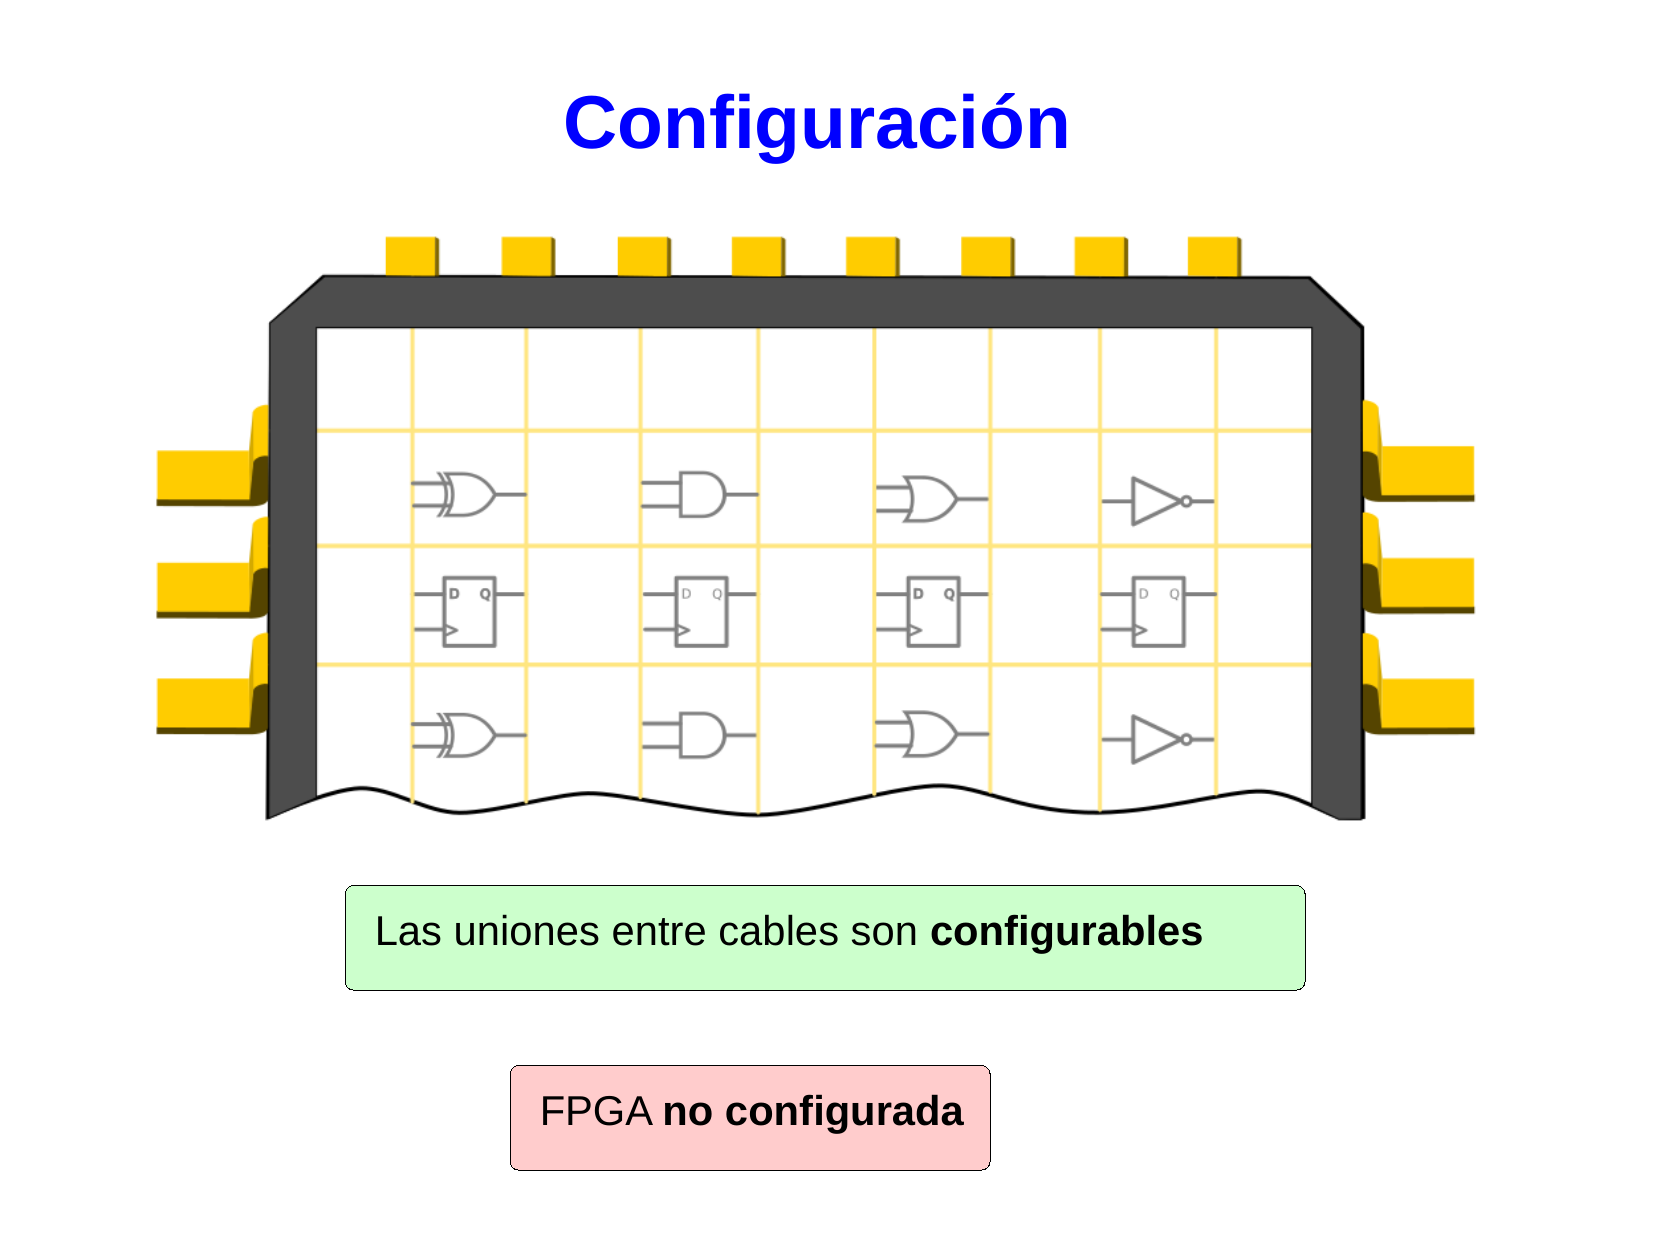

Configuración
Las uniones entre cables son configurables
FPGA no configurada